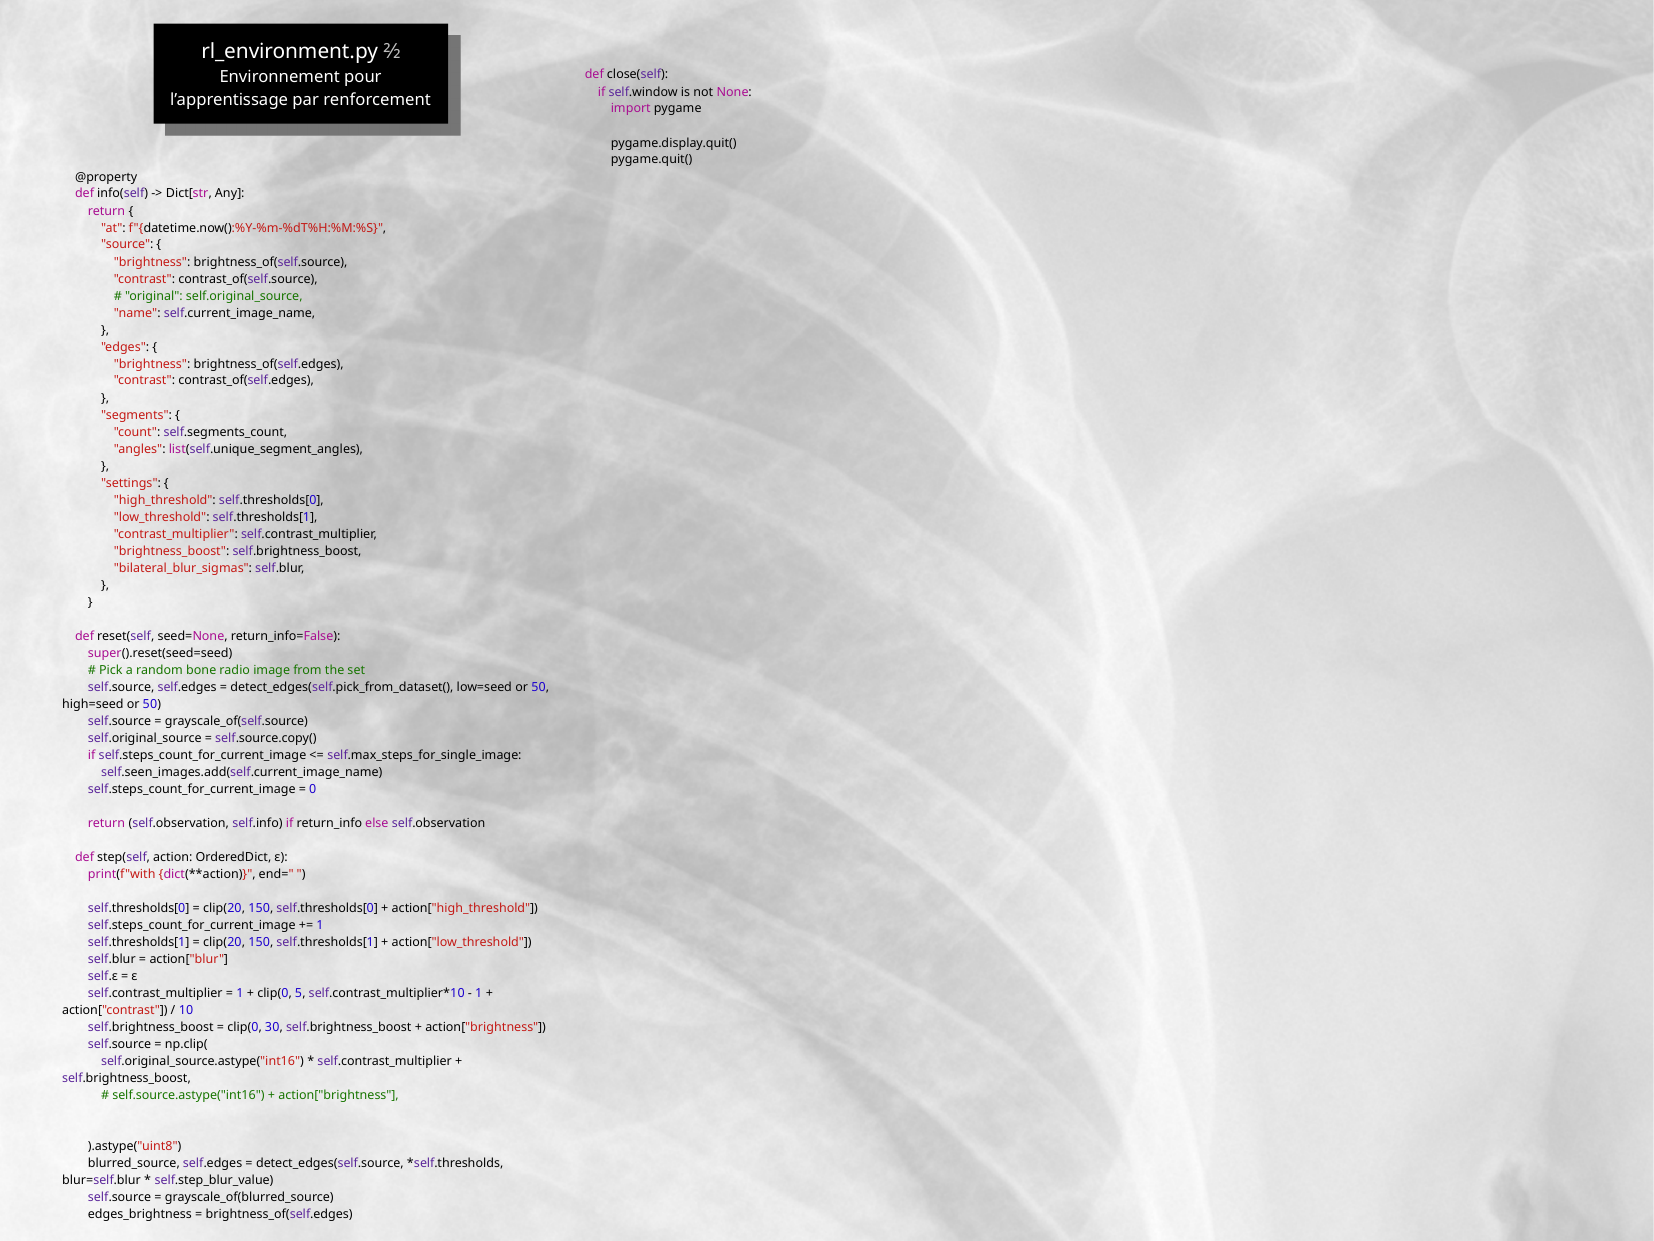

rl_environment.py 2⁄2
 Environnement pour
l’apprentissage par renforcement
 @property
 def info(self) -> Dict[str, Any]:
 return {
 "at": f"{datetime.now():%Y-%m-%dT%H:%M:%S}",
 "source": {
 "brightness": brightness_of(self.source),
 "contrast": contrast_of(self.source),
 # "original": self.original_source,
 "name": self.current_image_name,
 },
 "edges": {
 "brightness": brightness_of(self.edges),
 "contrast": contrast_of(self.edges),
 },
 "segments": {
 "count": self.segments_count,
 "angles": list(self.unique_segment_angles),
 },
 "settings": {
 "high_threshold": self.thresholds[0],
 "low_threshold": self.thresholds[1],
 "contrast_multiplier": self.contrast_multiplier,
 "brightness_boost": self.brightness_boost,
 "bilateral_blur_sigmas": self.blur,
 },
 }
 def reset(self, seed=None, return_info=False):
 super().reset(seed=seed)
 # Pick a random bone radio image from the set
 self.source, self.edges = detect_edges(self.pick_from_dataset(), low=seed or 50, high=seed or 50)
 self.source = grayscale_of(self.source)
 self.original_source = self.source.copy()
 if self.steps_count_for_current_image <= self.max_steps_for_single_image:
 self.seen_images.add(self.current_image_name)
 self.steps_count_for_current_image = 0
 return (self.observation, self.info) if return_info else self.observation
 def step(self, action: OrderedDict, ε):
 print(f"with {dict(**action)}", end=" ")
 self.thresholds[0] = clip(20, 150, self.thresholds[0] + action["high_threshold"])
 self.steps_count_for_current_image += 1
 self.thresholds[1] = clip(20, 150, self.thresholds[1] + action["low_threshold"])
 self.blur = action["blur"]
 self.ε = ε
 self.contrast_multiplier = 1 + clip(0, 5, self.contrast_multiplier*10 - 1 + action["contrast"]) / 10
 self.brightness_boost = clip(0, 30, self.brightness_boost + action["brightness"])
 self.source = np.clip(
 self.original_source.astype("int16") * self.contrast_multiplier + self.brightness_boost,
 # self.source.astype("int16") + action["brightness"],
 ).astype("uint8")
 blurred_source, self.edges = detect_edges(self.source, *self.thresholds, blur=self.blur * self.step_blur_value)
 self.source = grayscale_of(blurred_source)
 edges_brightness = brightness_of(self.edges)
 if roughly_equals(0.001)(edges_brightness, 0, 255):
 print("pullup", end=" ")
 self.source = self.original_source.copy()
 self.contrast_multiplier = 1
 self.brightness_boost = 0
 return (self.observation, -1, False, self.info)
 self.segments = list(get_lines_probabilistic(self.edges, minimum_length=20))
 self.segments_count = len(self.segments)
 # 50 mrad ≈ 3°
 self.unique_segment_angles = unique_angles(50e-3, self.segments)
 print(f"bright {edges_brightness}, #seg {self.segments_count}", end=" => ")
 if (done := self.done()):
 self.last_winning_edges = self.edges.copy()
 self.last_winning_thresholds = self.thresholds.copy()
 return (
 self.observation,
 self.reward(edges_brightness),
 done,
 self.info,
 )
 def render(self, window):
 import pygame
 window.fill((255, 255, 255))
 self._draw_image(self.original_source, window, (0, 0))
 self._draw_text("original", window, 0, self.image_dimensions[1] + 20)
 self._draw_image(self.source, window, (self.image_dimensions[0], 0))
 self._draw_text(f"original * {self.contrast_multiplier} + {self.brightness_boost}\nblur {self.blur * self.step_blur_value}", window, self.image_dimensions[0], self.image_dimensions[1] + 20)
 self._draw_image(self.edges, window, (self.image_dimensions[0]*2, 0))
 self._draw_text(
 f"""
 thresh lo {self.thresholds[0]} hi {self.thresholds[1]}
 bright {brightness_of(self.edges):.2f}
 segments count {self.segments_count}
 """, window, self.image_dimensions[0]*2, self.image_dimensions[1] + 20)
 self._draw_image(self.last_winning_edges, window, (self.image_dimensions[0]*3, 0))
 self._draw_text(
 f"""
 tresh were lo {self.last_winning_thresholds[0]} hi {self.last_winning_thresholds[1]}
 in {self.acceptable_brightness_range}
 in {self.acceptable_segments_count_range}
 """,
 window,
 self.image_dimensions[0]*3,
 self.image_dimensions[1] + 20,
 )
 self._draw_text(
 f"""
 {self.current_image_name}
 {self.ε*100:.1f}% eXploration {(1-self.ε)*100:.1f}% Exploitation
 """,
 window,
 int(self.image_dimensions[0]*1.5),
 self.image_dimensions[1] + 75,
 )
 pygame.display.update()
 def _draw_text(self, text, window, x, y, width=None):
 import pygame
 text = inspect.cleandoc(text)
 if width is not None:
 text = textwrap.fill(text, width=width)
 pygame.init()
 font = pygame.font.SysFont("monospace", 12)
 for i, line in enumerate(text.splitlines()):
 text_surface = font.render(line, True, (0, 0, 0))
 window.blit(text_surface, (x, y + i * 12))
 def _draw_image(self, image, window, *at):
 import pygame
 if len(image.shape) < 2:
 return
 size = image.shape[1::-1]
 cv2_image = np.repeat(image.reshape(size[1], size[0], 1), 3, axis=2)
 surface = pygame.image.frombuffer(cv2_image.flatten(), size, "RGB")
 surface = surface.convert()
 window.blit(surface, at)
 def close(self):
 if self.window is not None:
 import pygame
 pygame.display.quit()
 pygame.quit()